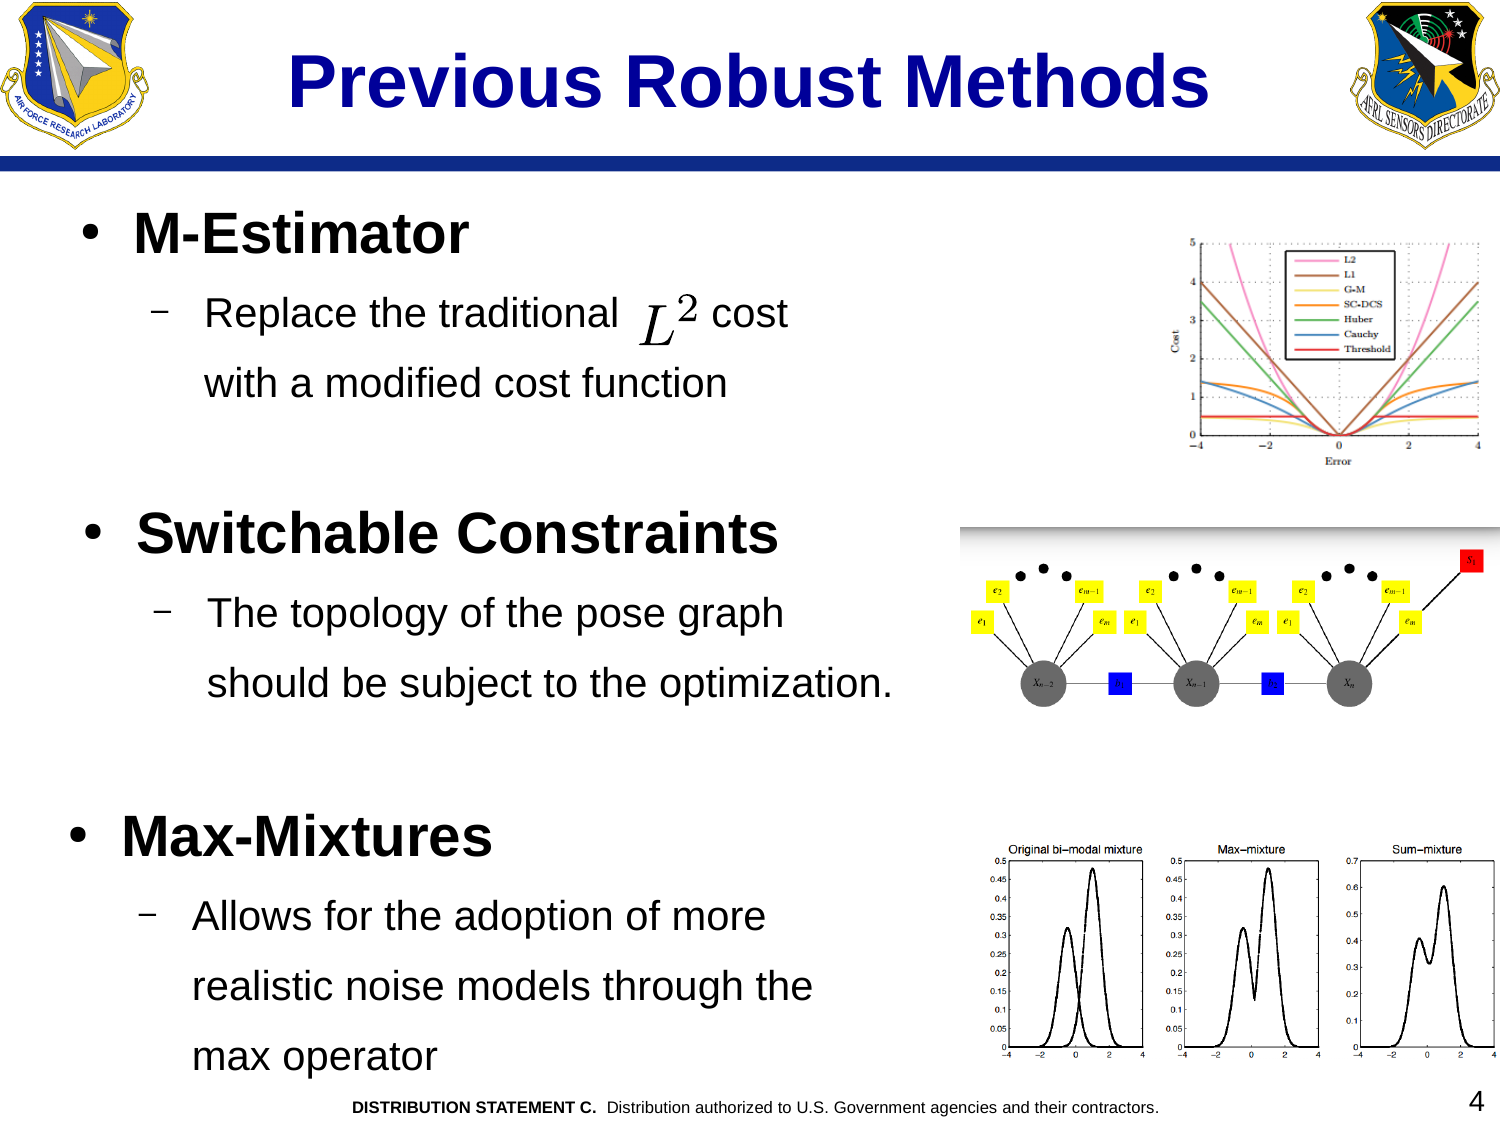

# Previous Robust Methods
M-Estimator
Replace the traditional cost
with a modified cost function
Switchable Constraints
The topology of the pose graph
should be subject to the optimization.
Max-Mixtures
Allows for the adoption of more
realistic noise models through the
max operator